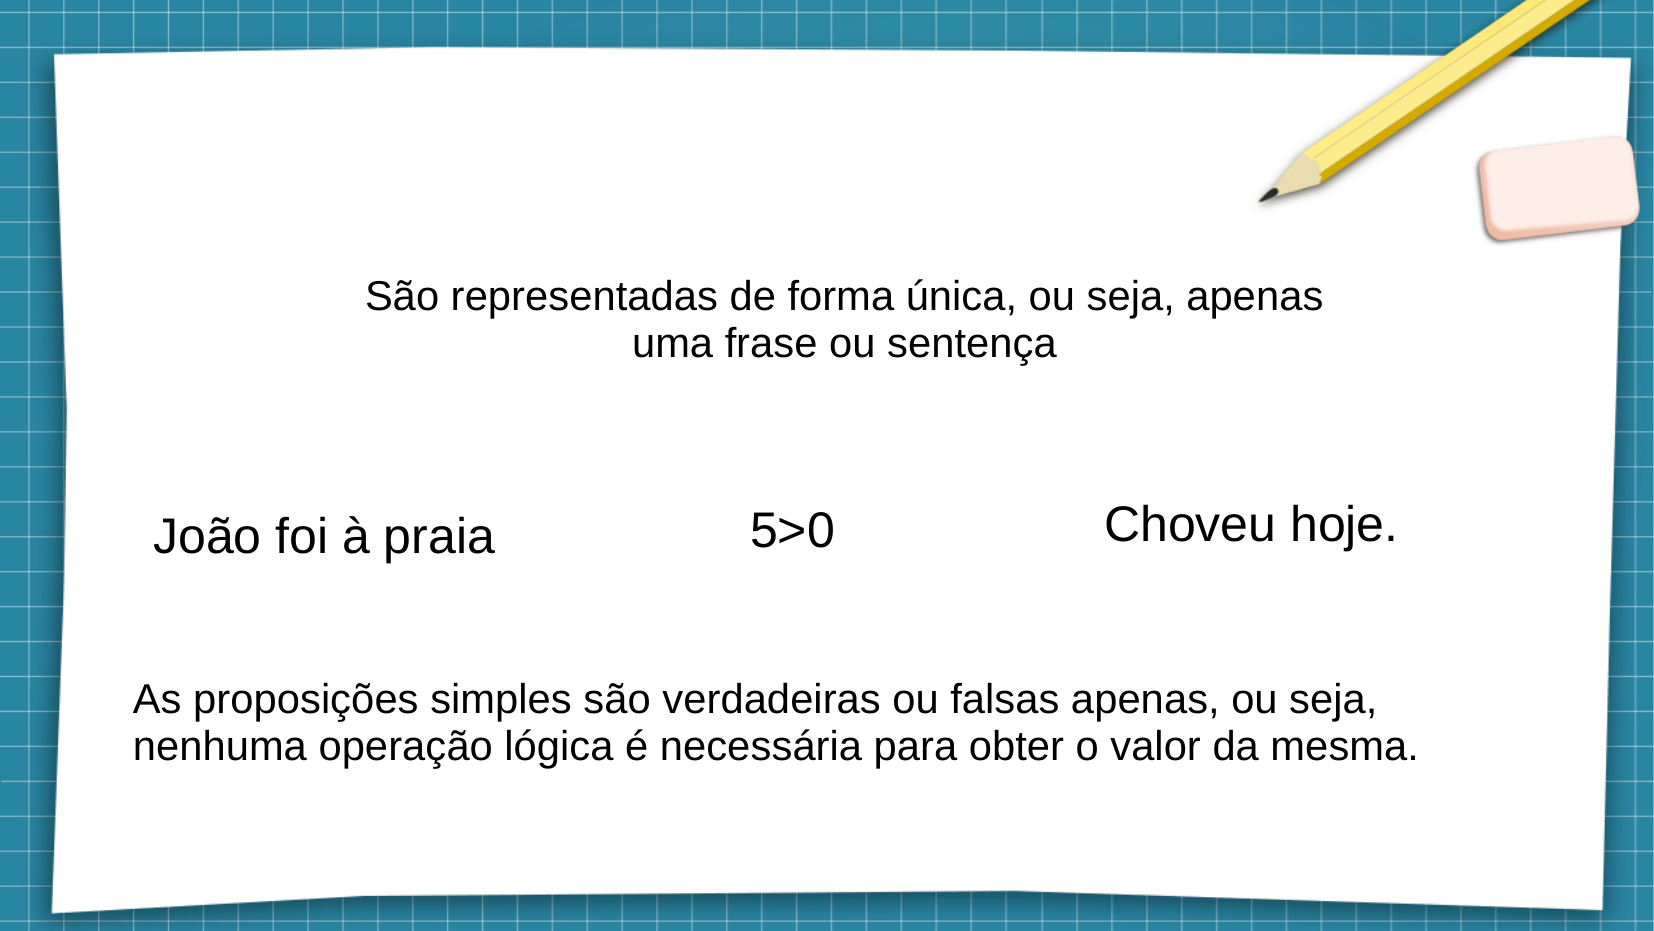

São representadas de forma única, ou seja, apenas uma frase ou sentença
Choveu hoje.
5>0
# João foi à praia
As proposições simples são verdadeiras ou falsas apenas, ou seja, nenhuma operação lógica é necessária para obter o valor da mesma.